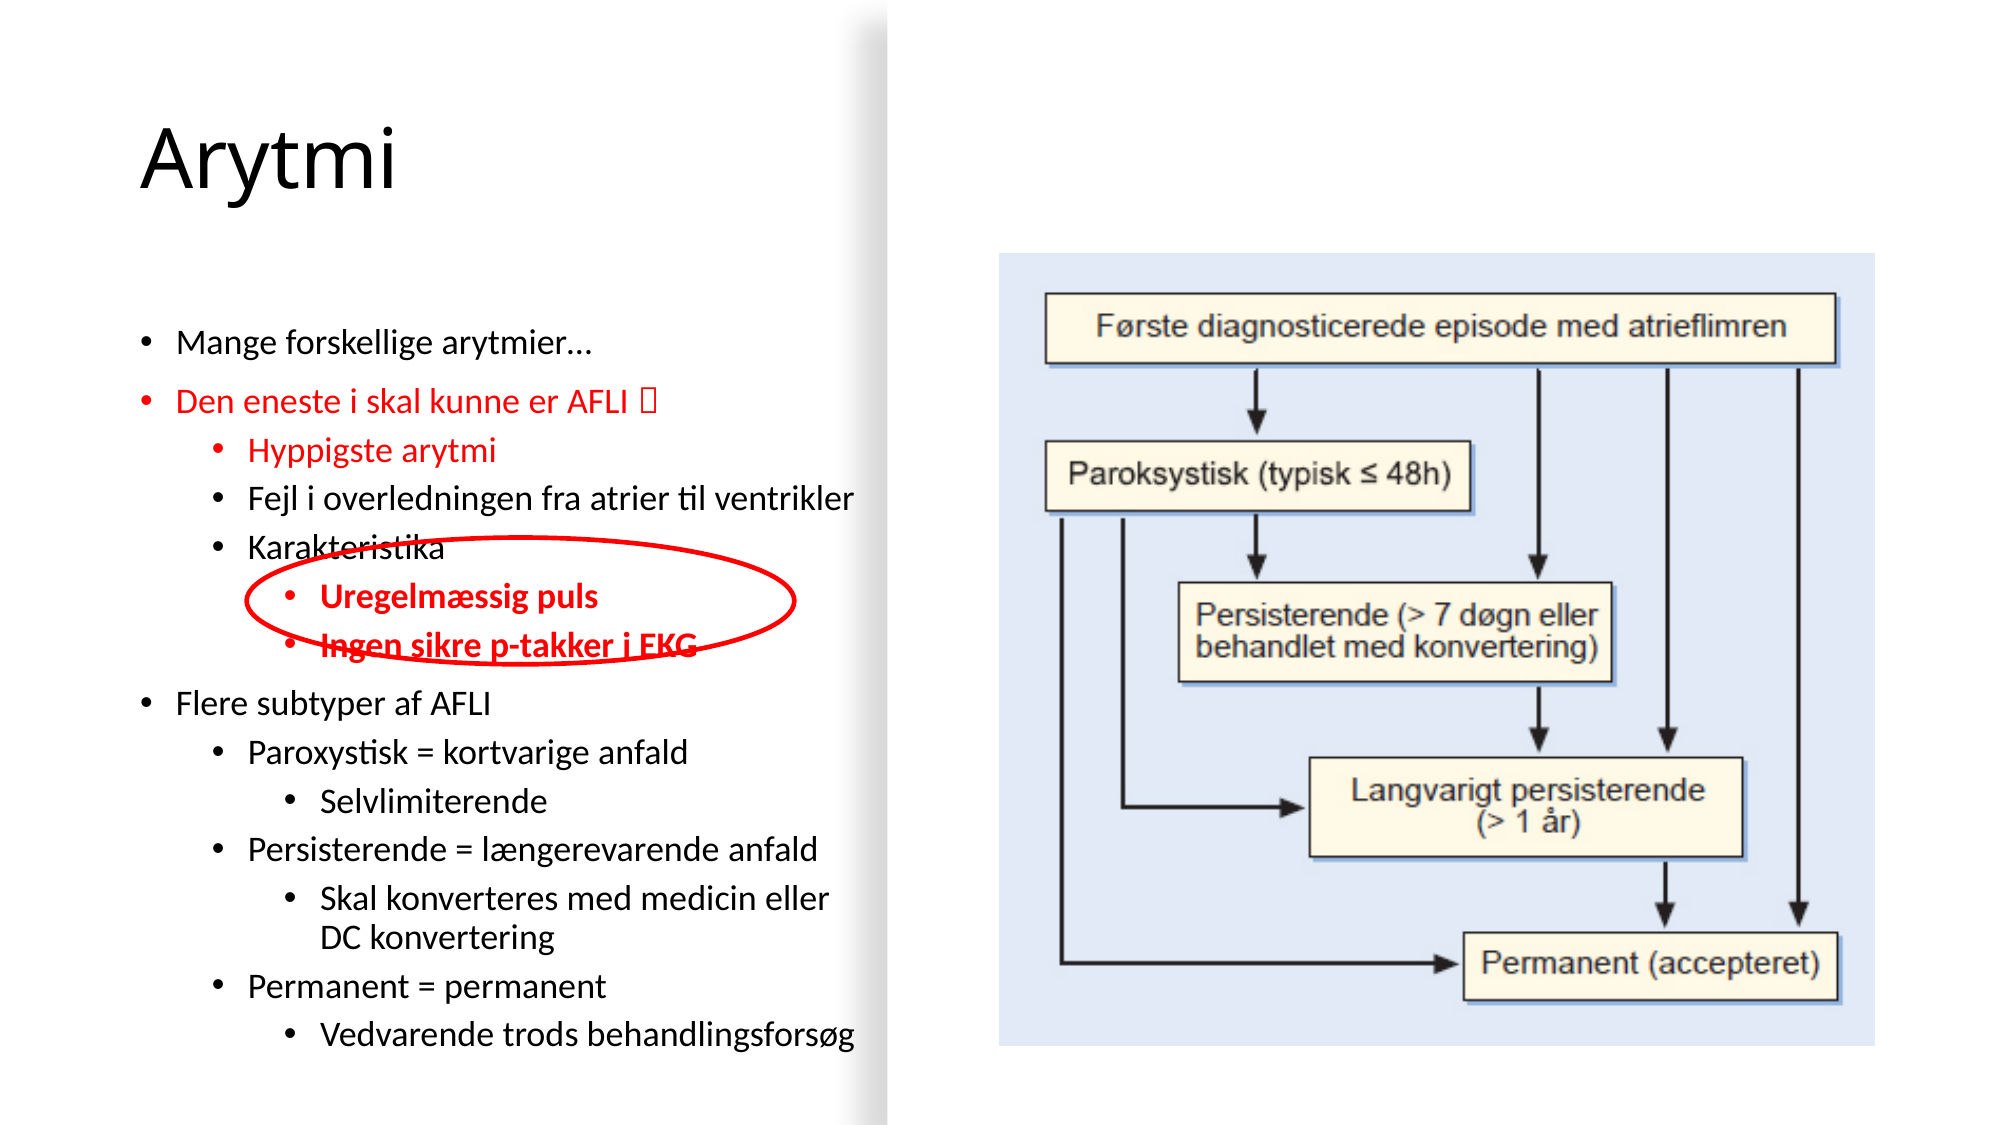

# Arytmi
Mange forskellige arytmier…
Den eneste i skal kunne er AFLI 
Hyppigste arytmi
Fejl i overledningen fra atrier til ventrikler
Karakteristika
Uregelmæssig puls
Ingen sikre p-takker i EKG
Flere subtyper af AFLI
Paroxystisk = kortvarige anfald
Selvlimiterende
Persisterende = længerevarende anfald
Skal konverteres med medicin eller DC konvertering
Permanent = permanent
Vedvarende trods behandlingsforsøg